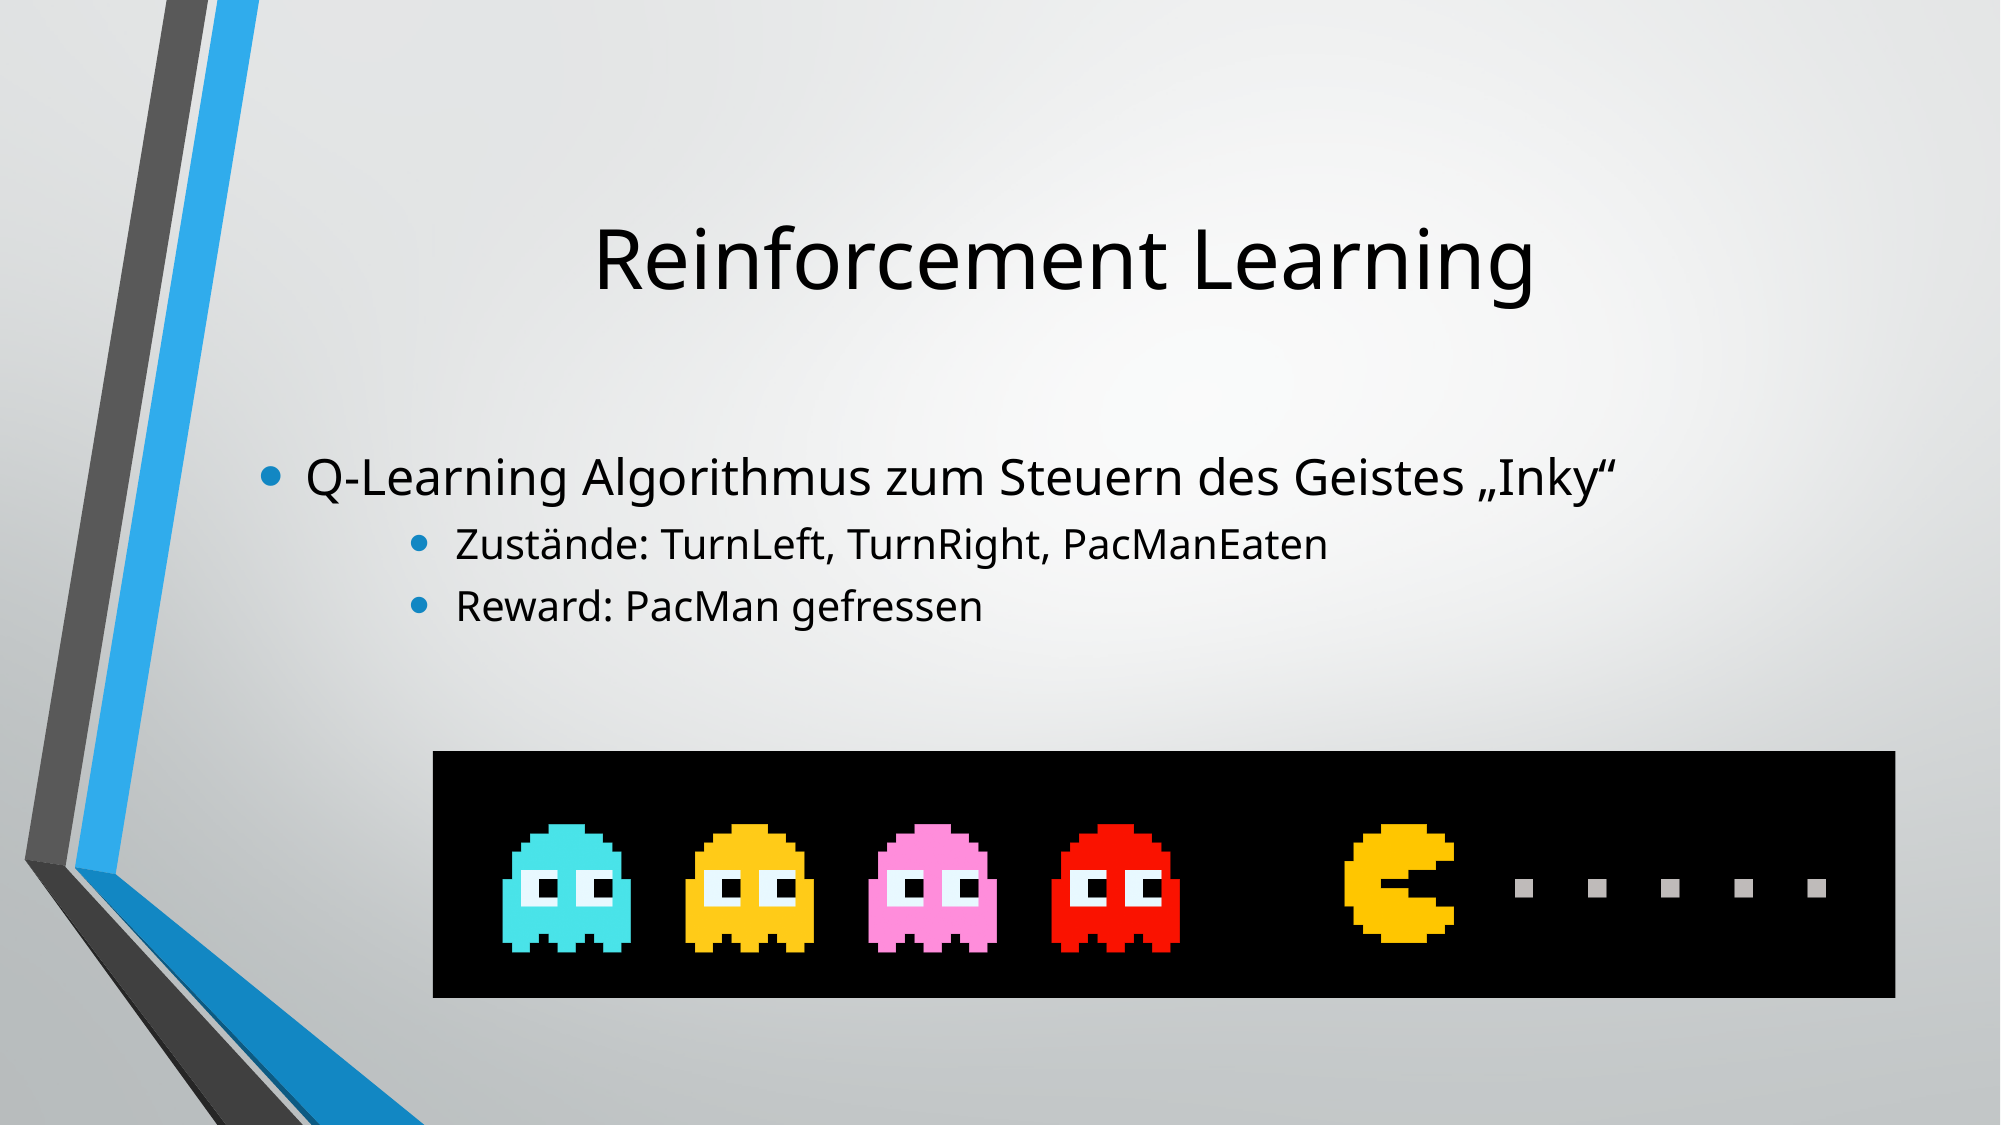

# Reinforcement Learning
Q-Learning Algorithmus zum Steuern des Geistes „Inky“
Zustände: TurnLeft, TurnRight, PacManEaten
Reward: PacMan gefressen